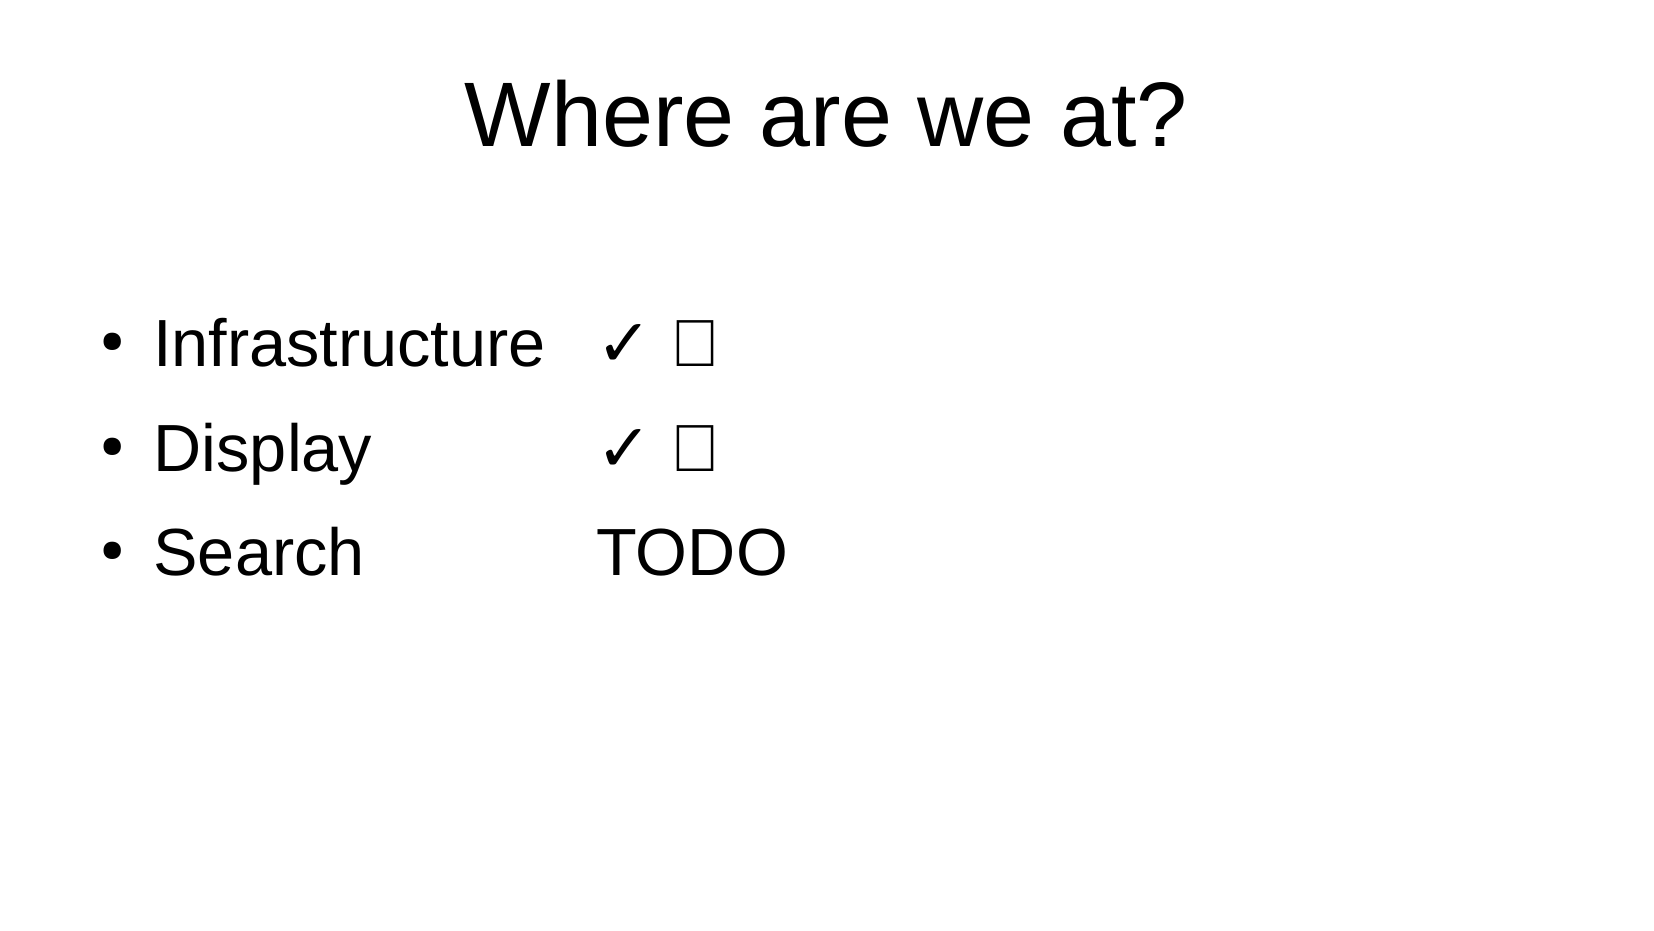

# Where are we at?
Infrastructure	✓ 🐛
Display				✓ 🐞
Search				TODO